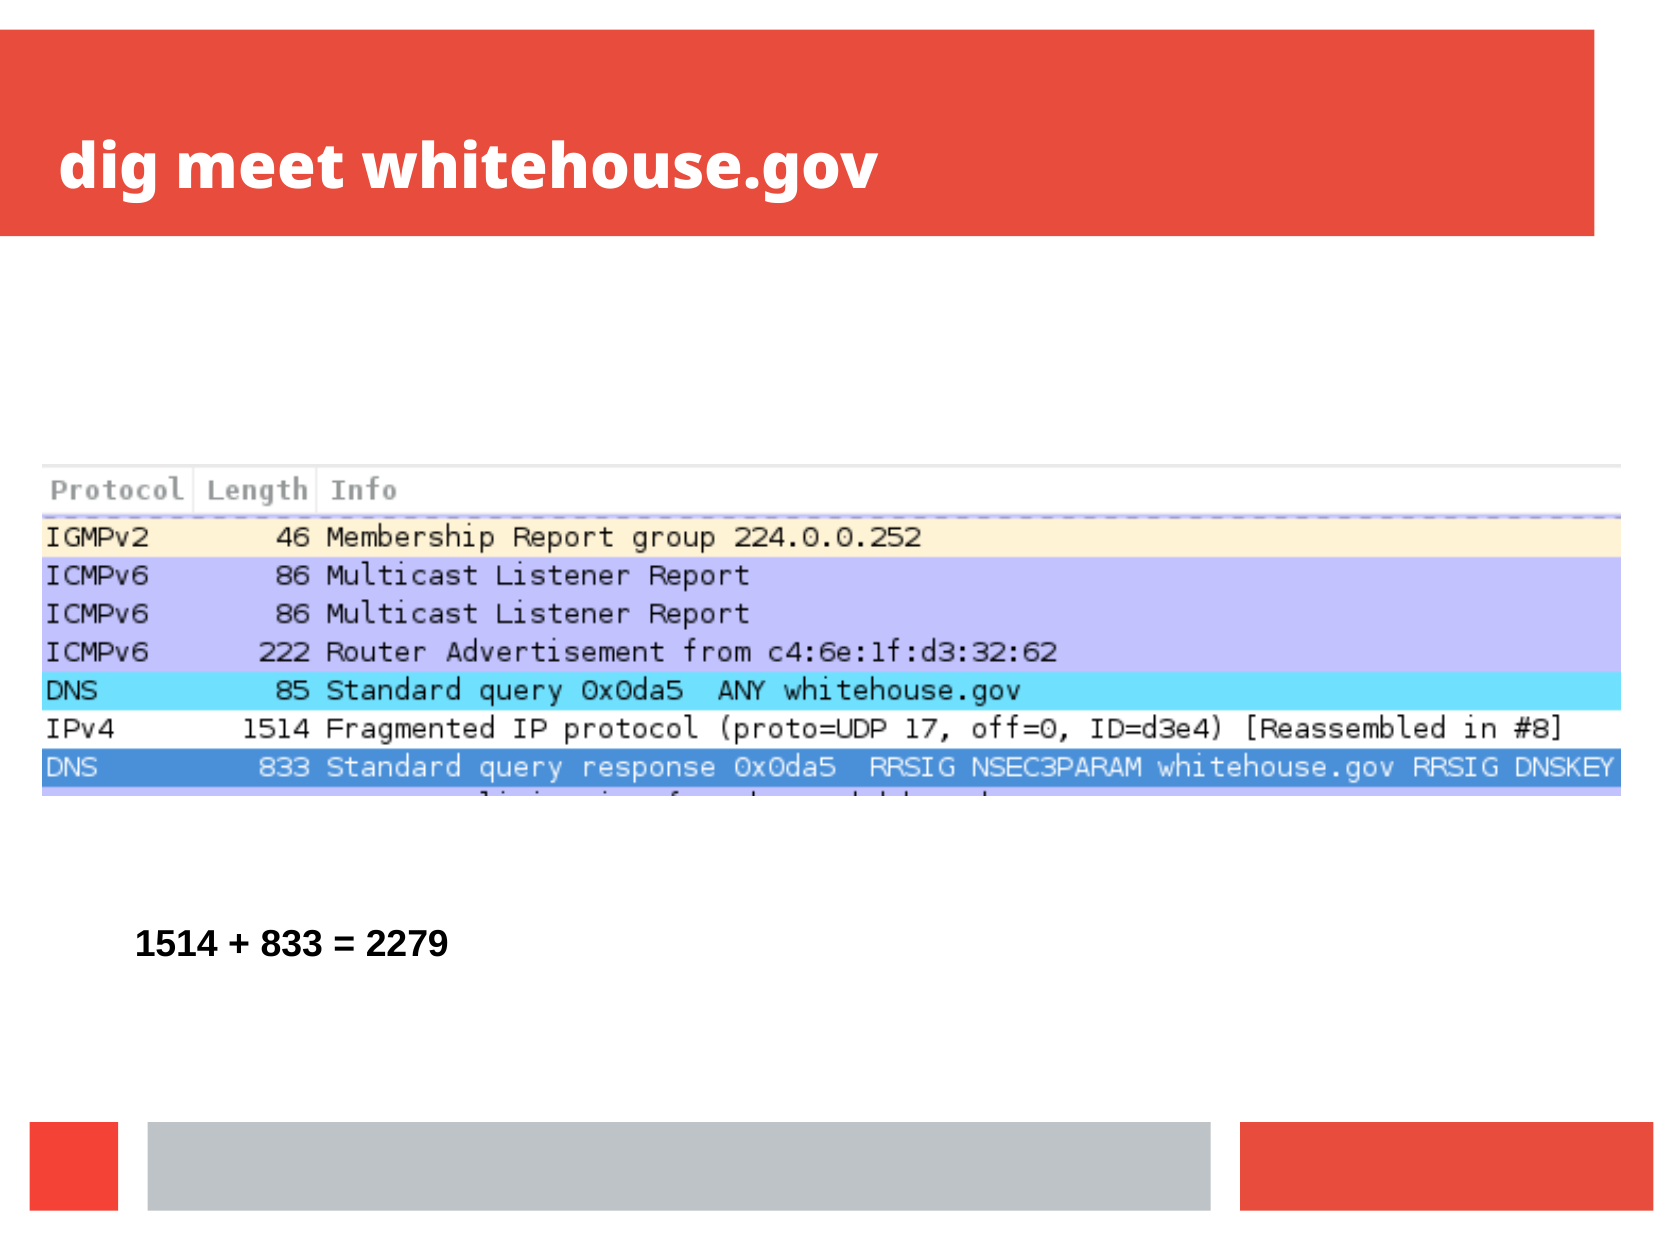

# dig meet whitehouse.gov
1514 + 833 = 2279